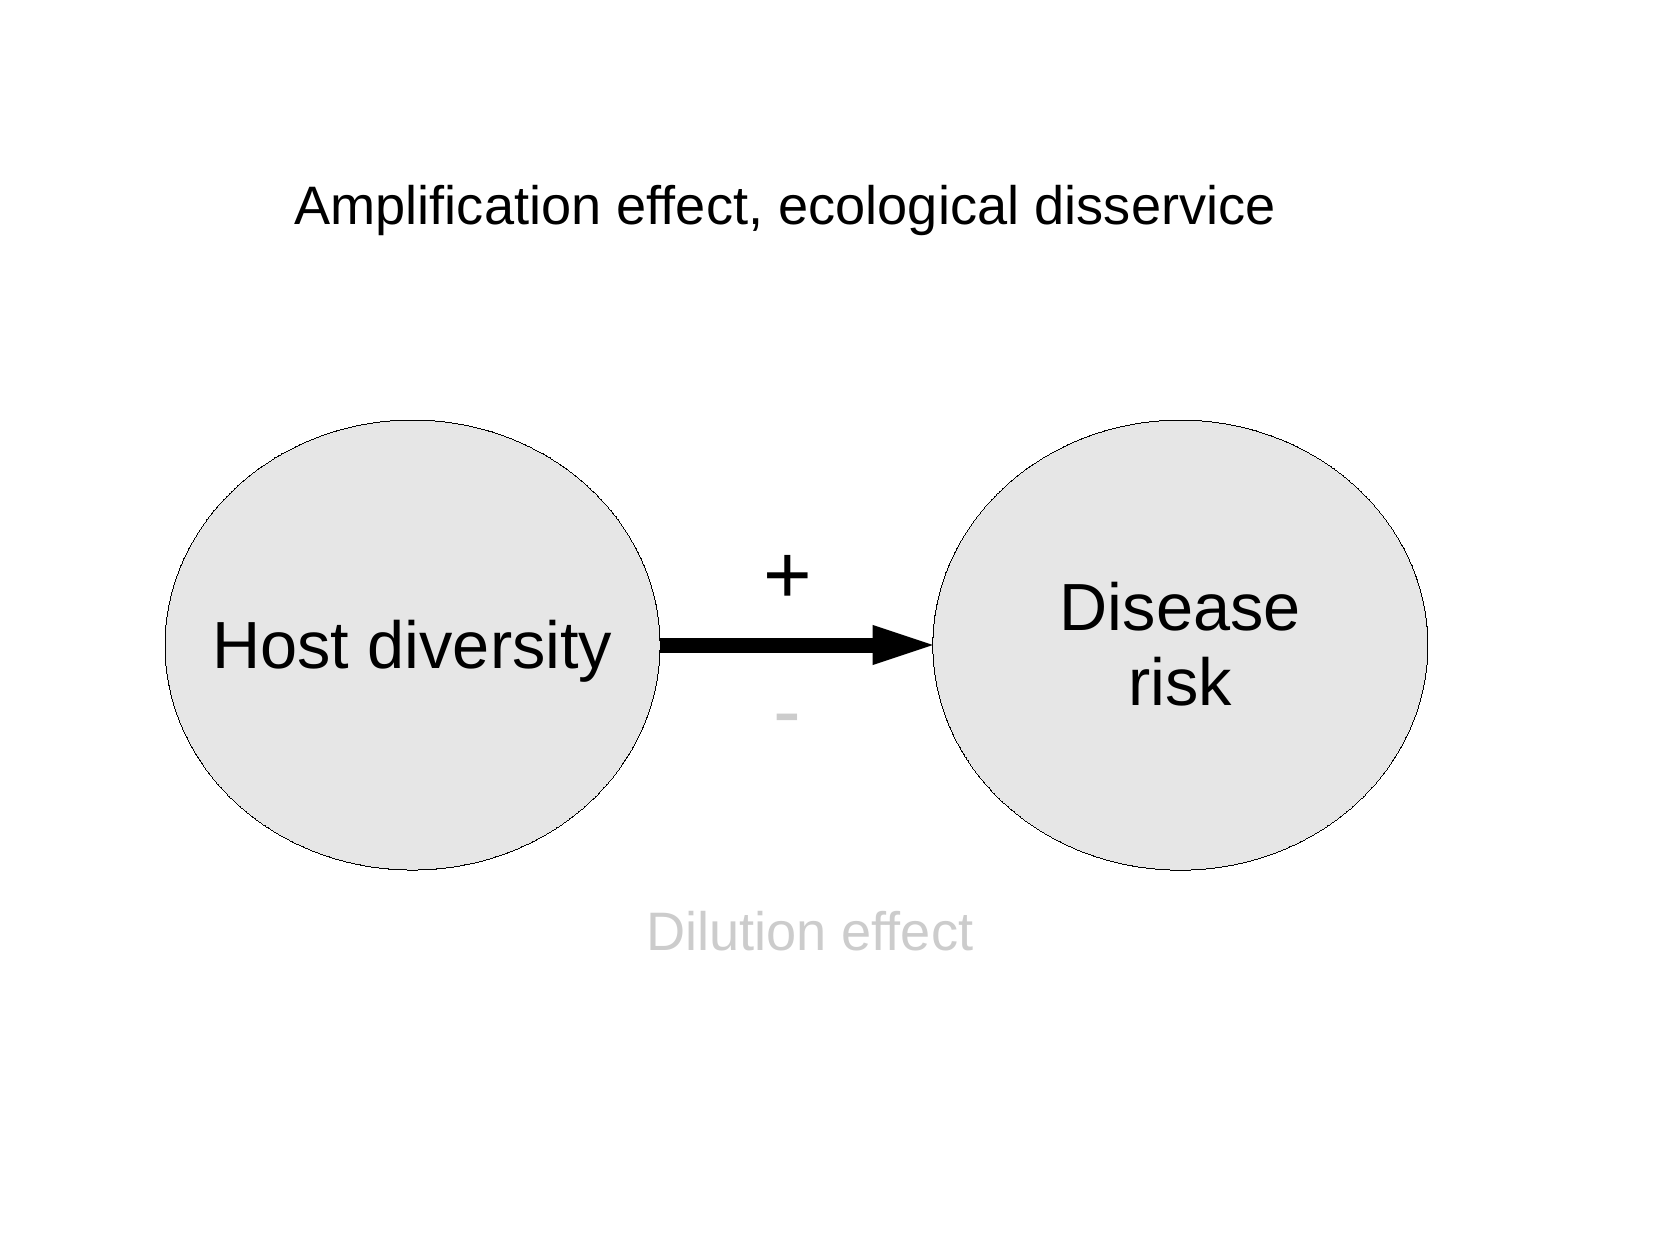

Amplification effect, ecological disservice
Host diversity
Disease
risk
+
-
Dilution effect